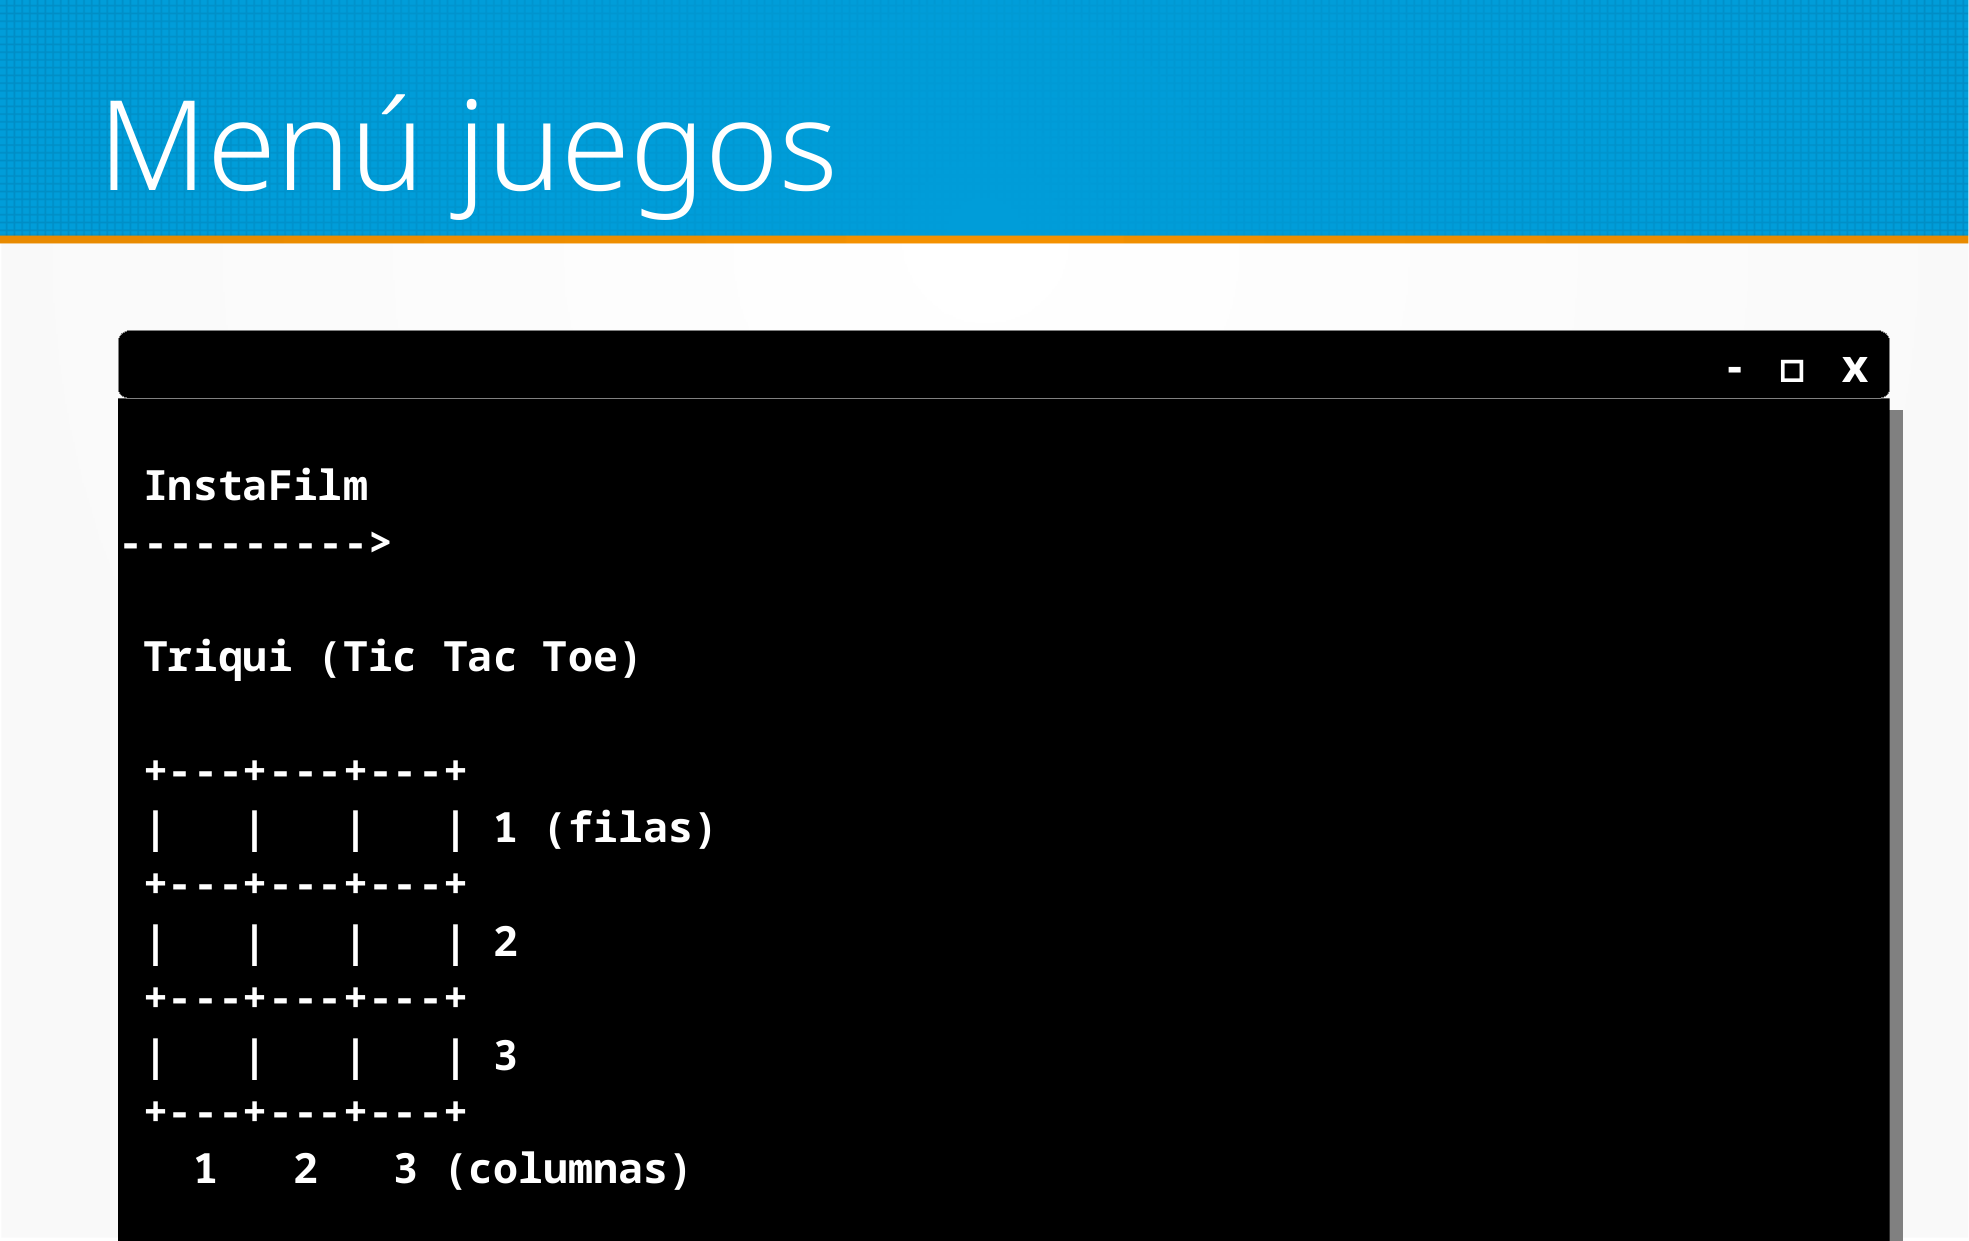

# Menú juegos
- □ x
 InstaFilm
---------->
 Triqui (Tic Tac Toe)
 +---+---+---+
 | | | | 1 (filas)
 +---+---+---+
 | | | | 2
 +---+---+---+
 | | | | 3
 +---+---+---+
 1 2 3 (columnas)
 Primer jugador XXXXXX (o)
 Digita la fila -> 2
 Digita la columna ->